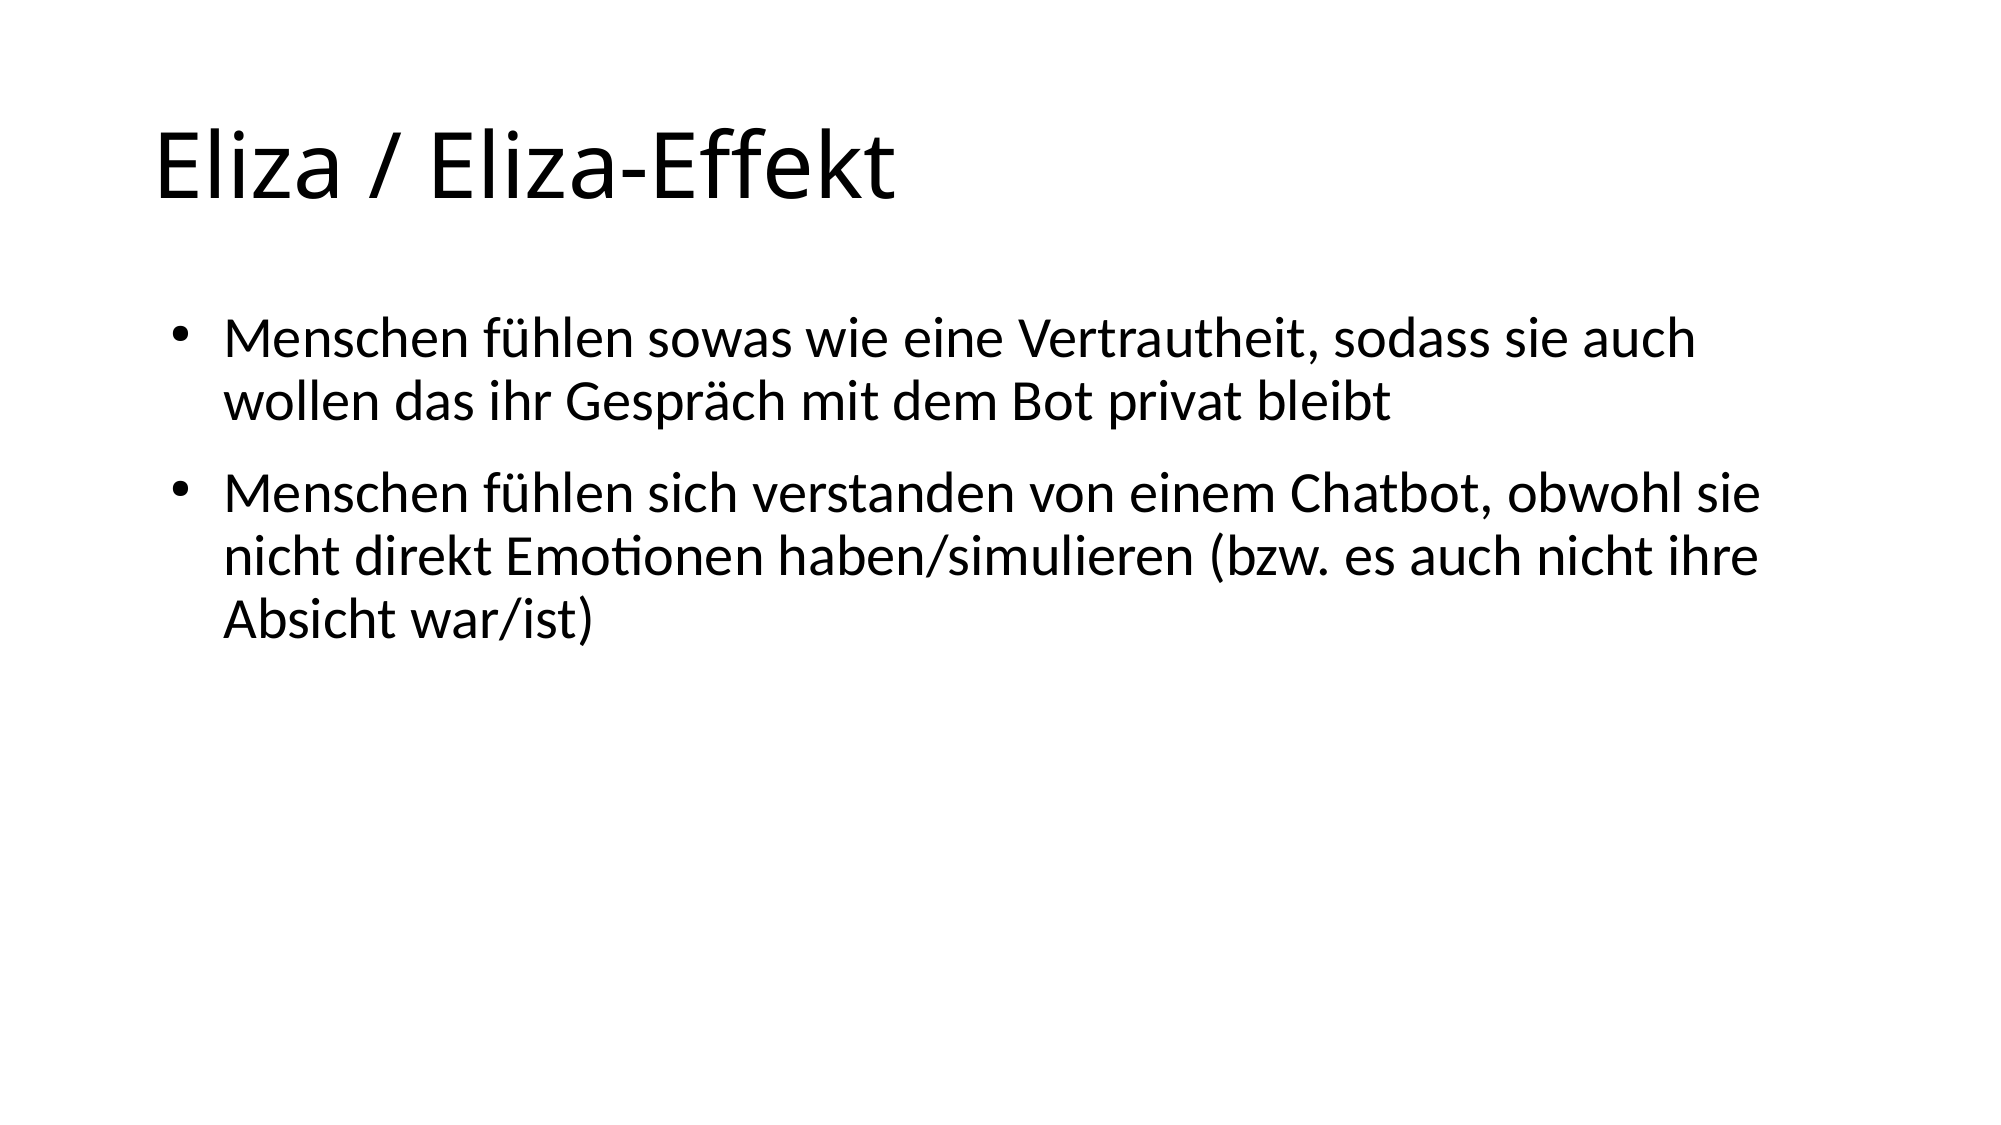

# Eliza / Eliza-Effekt
Menschen fühlen sowas wie eine Vertrautheit, sodass sie auch wollen das ihr Gespräch mit dem Bot privat bleibt
Menschen fühlen sich verstanden von einem Chatbot, obwohl sie nicht direkt Emotionen haben/simulieren (bzw. es auch nicht ihre Absicht war/ist)